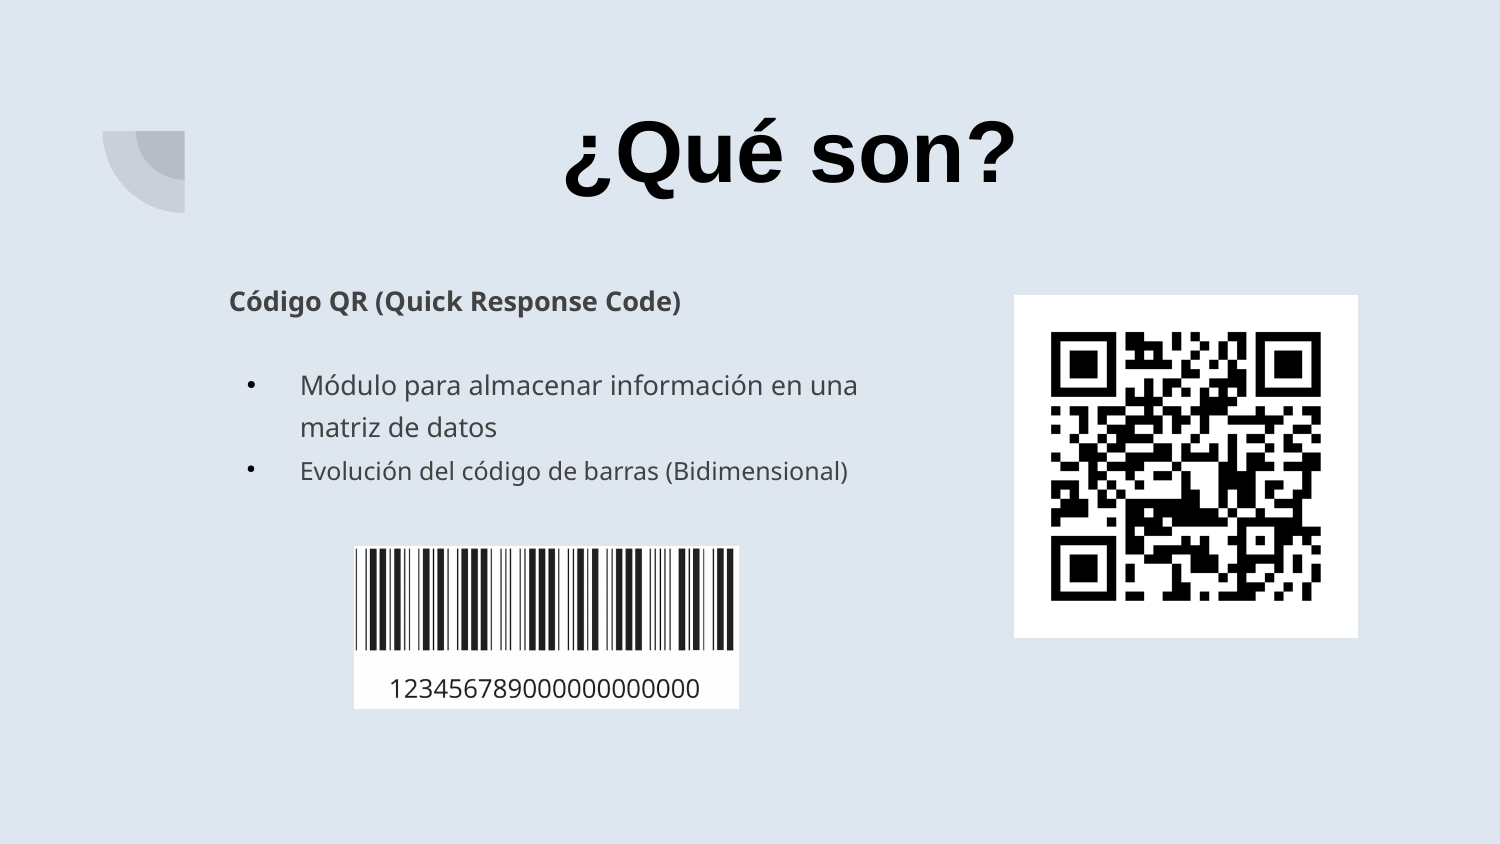

# ¿Qué son?
Código QR (Quick Response Code)
Módulo para almacenar información en una
matriz de datos
Evolución del código de barras (Bidimensional)